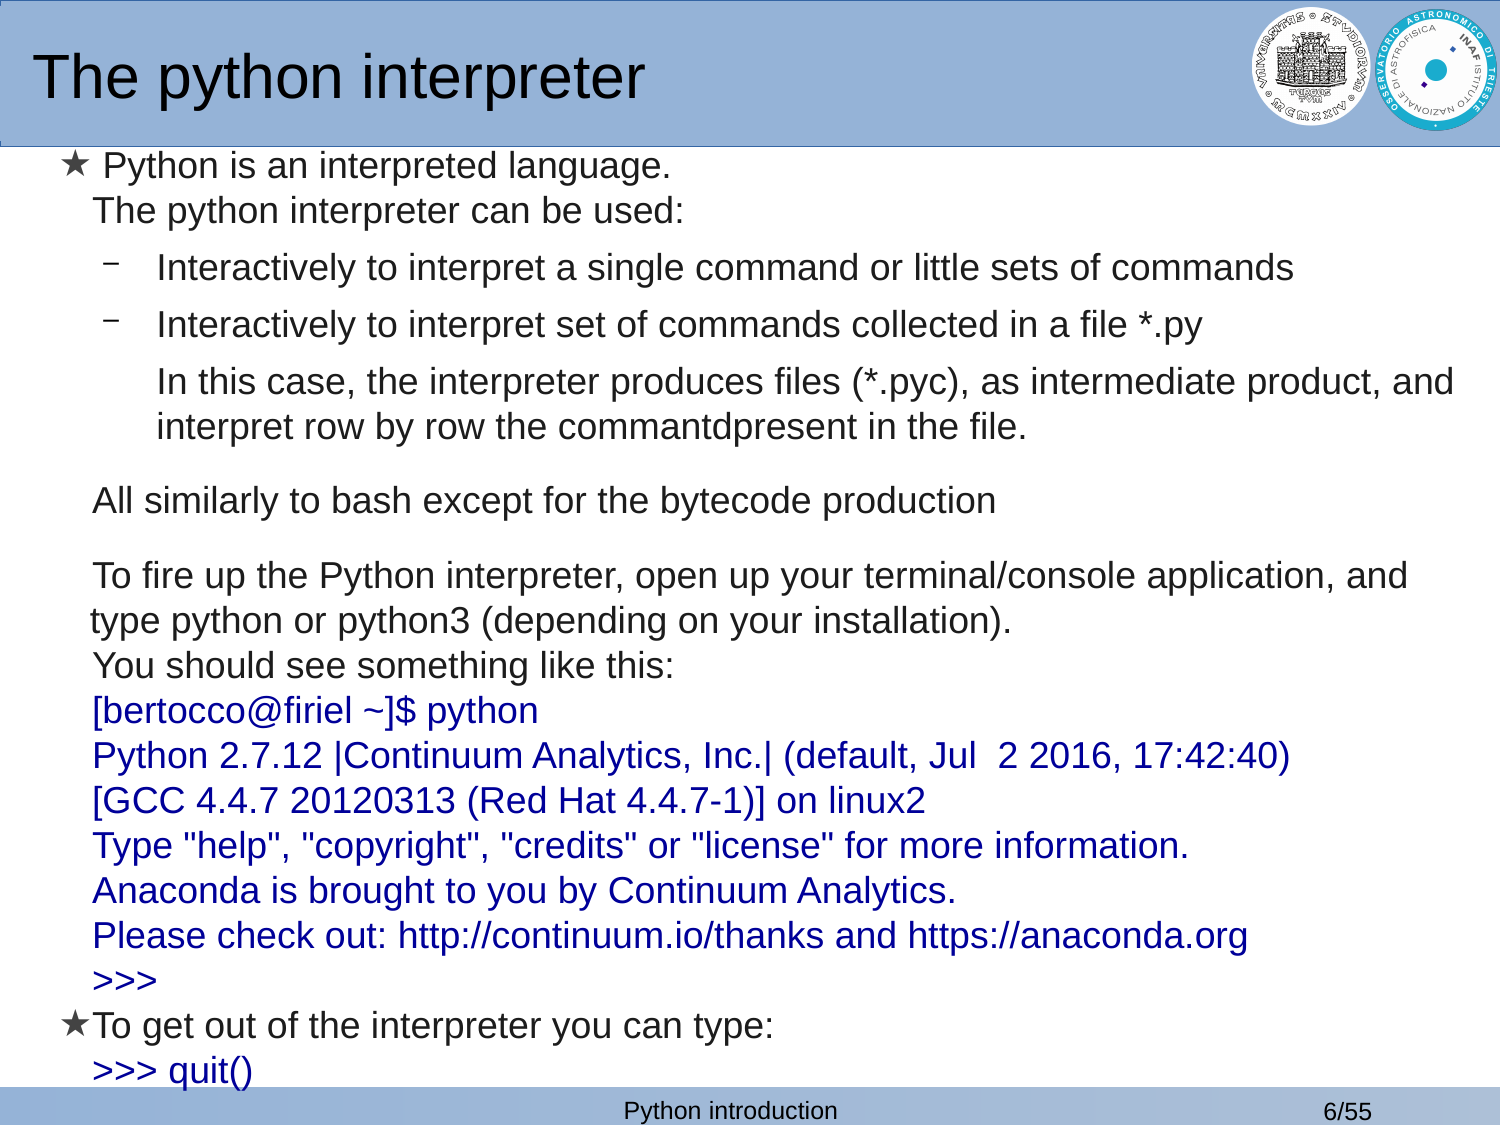

The python interpreter
# Python is an interpreted language.
The python interpreter can be used:
Interactively to interpret a single command or little sets of commands
Interactively to interpret set of commands collected in a file *.py
In this case, the interpreter produces files (*.pyc), as intermediate product, and interpret row by row the commantdpresent in the file.
All similarly to bash except for the bytecode production
To fire up the Python interpreter, open up your terminal/console application, and type python or python3 (depending on your installation).
You should see something like this:
[bertocco@firiel ~]$ python
Python 2.7.12 |Continuum Analytics, Inc.| (default, Jul 2 2016, 17:42:40)
[GCC 4.4.7 20120313 (Red Hat 4.4.7-1)] on linux2
Type "help", "copyright", "credits" or "license" for more information.
Anaconda is brought to you by Continuum Analytics.
Please check out: http://continuum.io/thanks and https://anaconda.org
>>>
To get out of the interpreter you can type:
>>> quit()